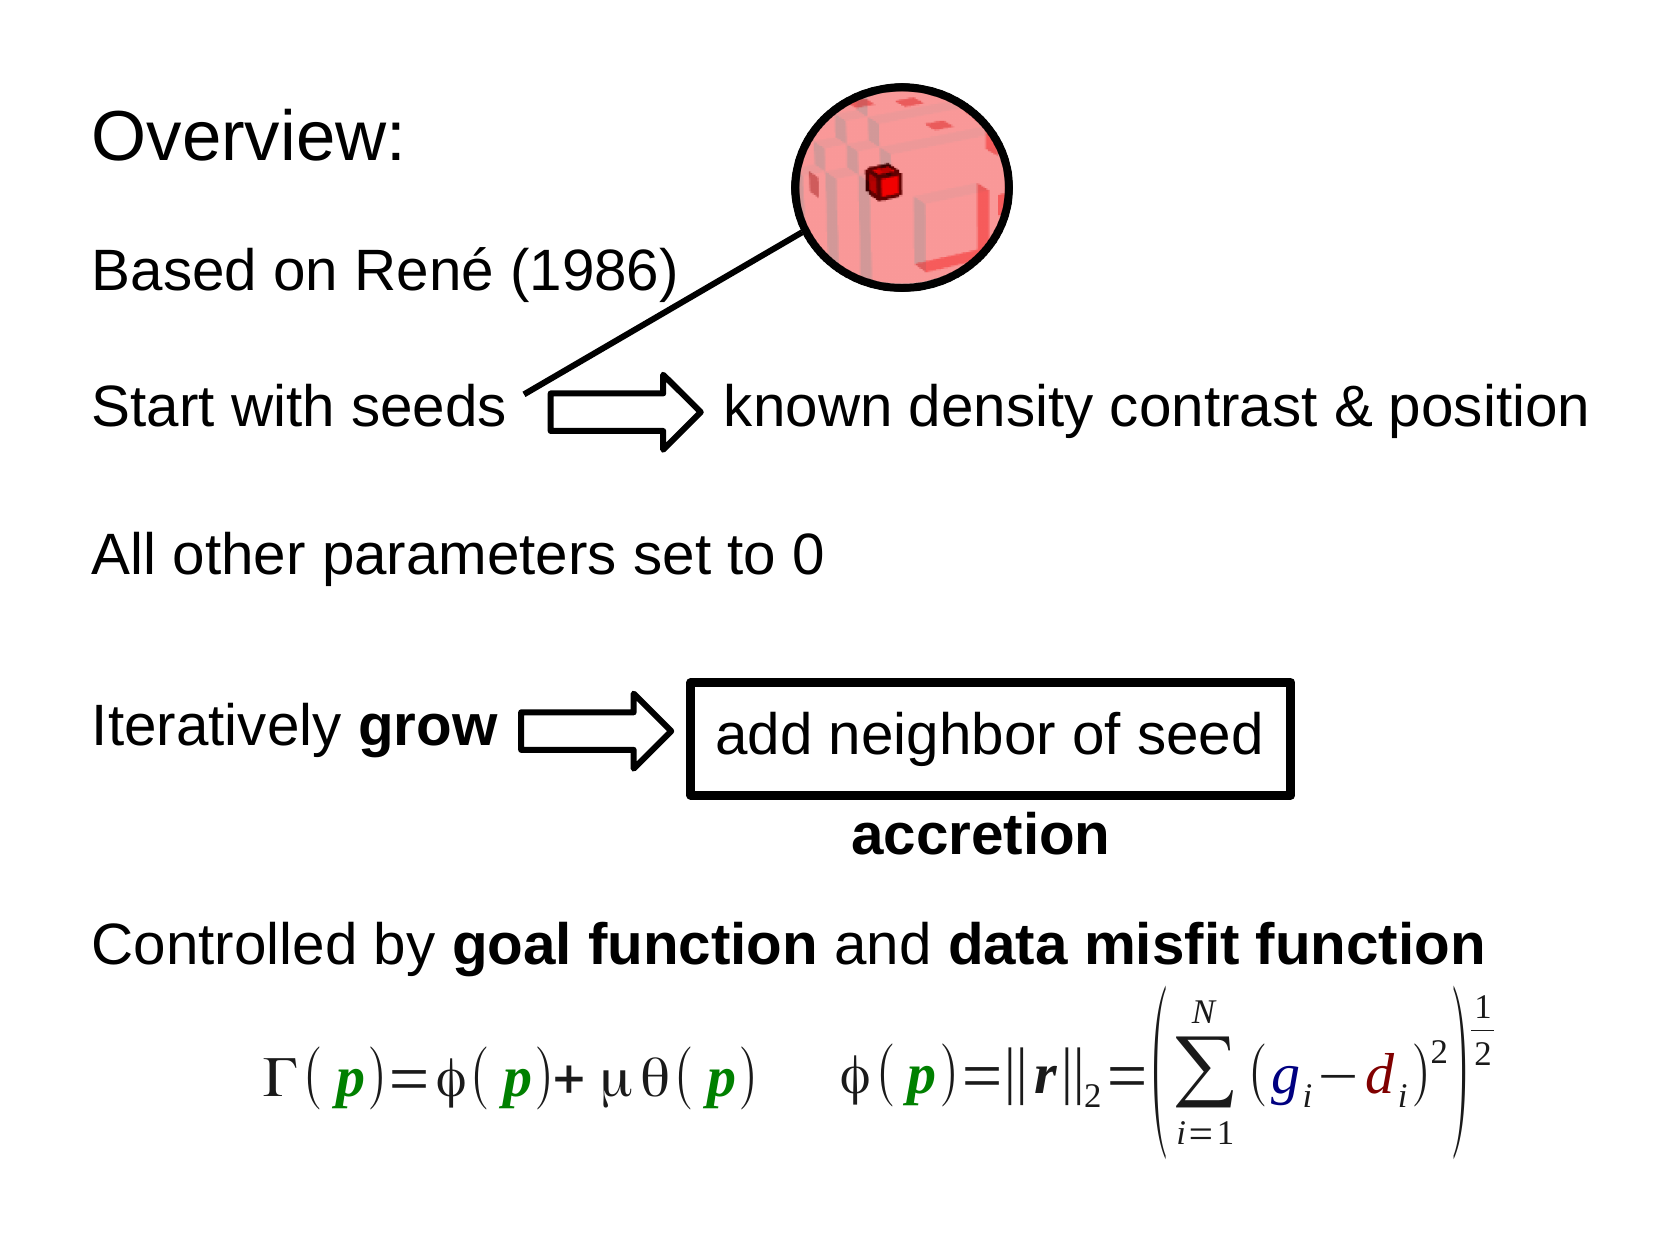

Overview:
Based on René (1986)
Start with seeds
known density contrast & position
All other parameters set to 0
Iteratively grow
add neighbor of seed
accretion
Controlled by goal function and data misfit function